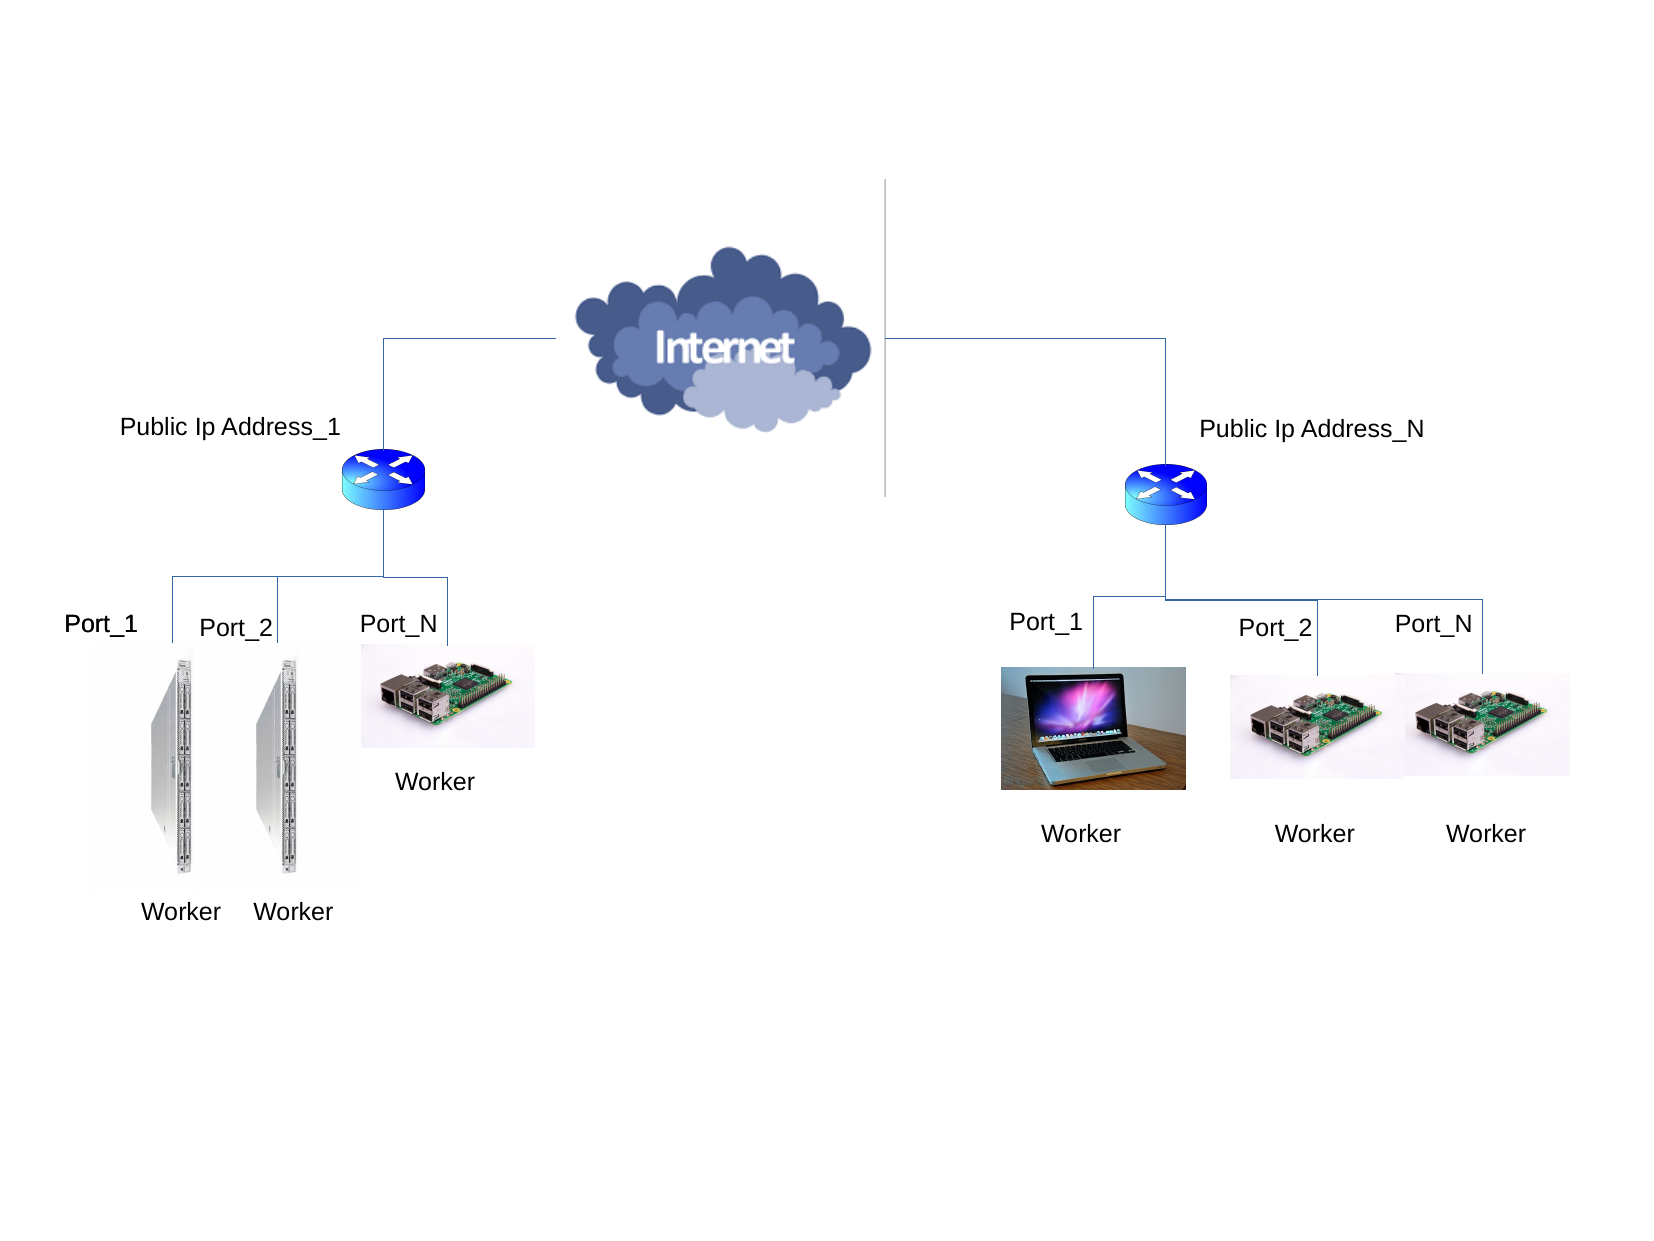

Public Ip Address_1
Public Ip Address_N
Port_1
Port_1
Port_N
Port_N
Port_1
Port_2
Port_2
Worker
Worker
Worker
Worker
Worker
Worker